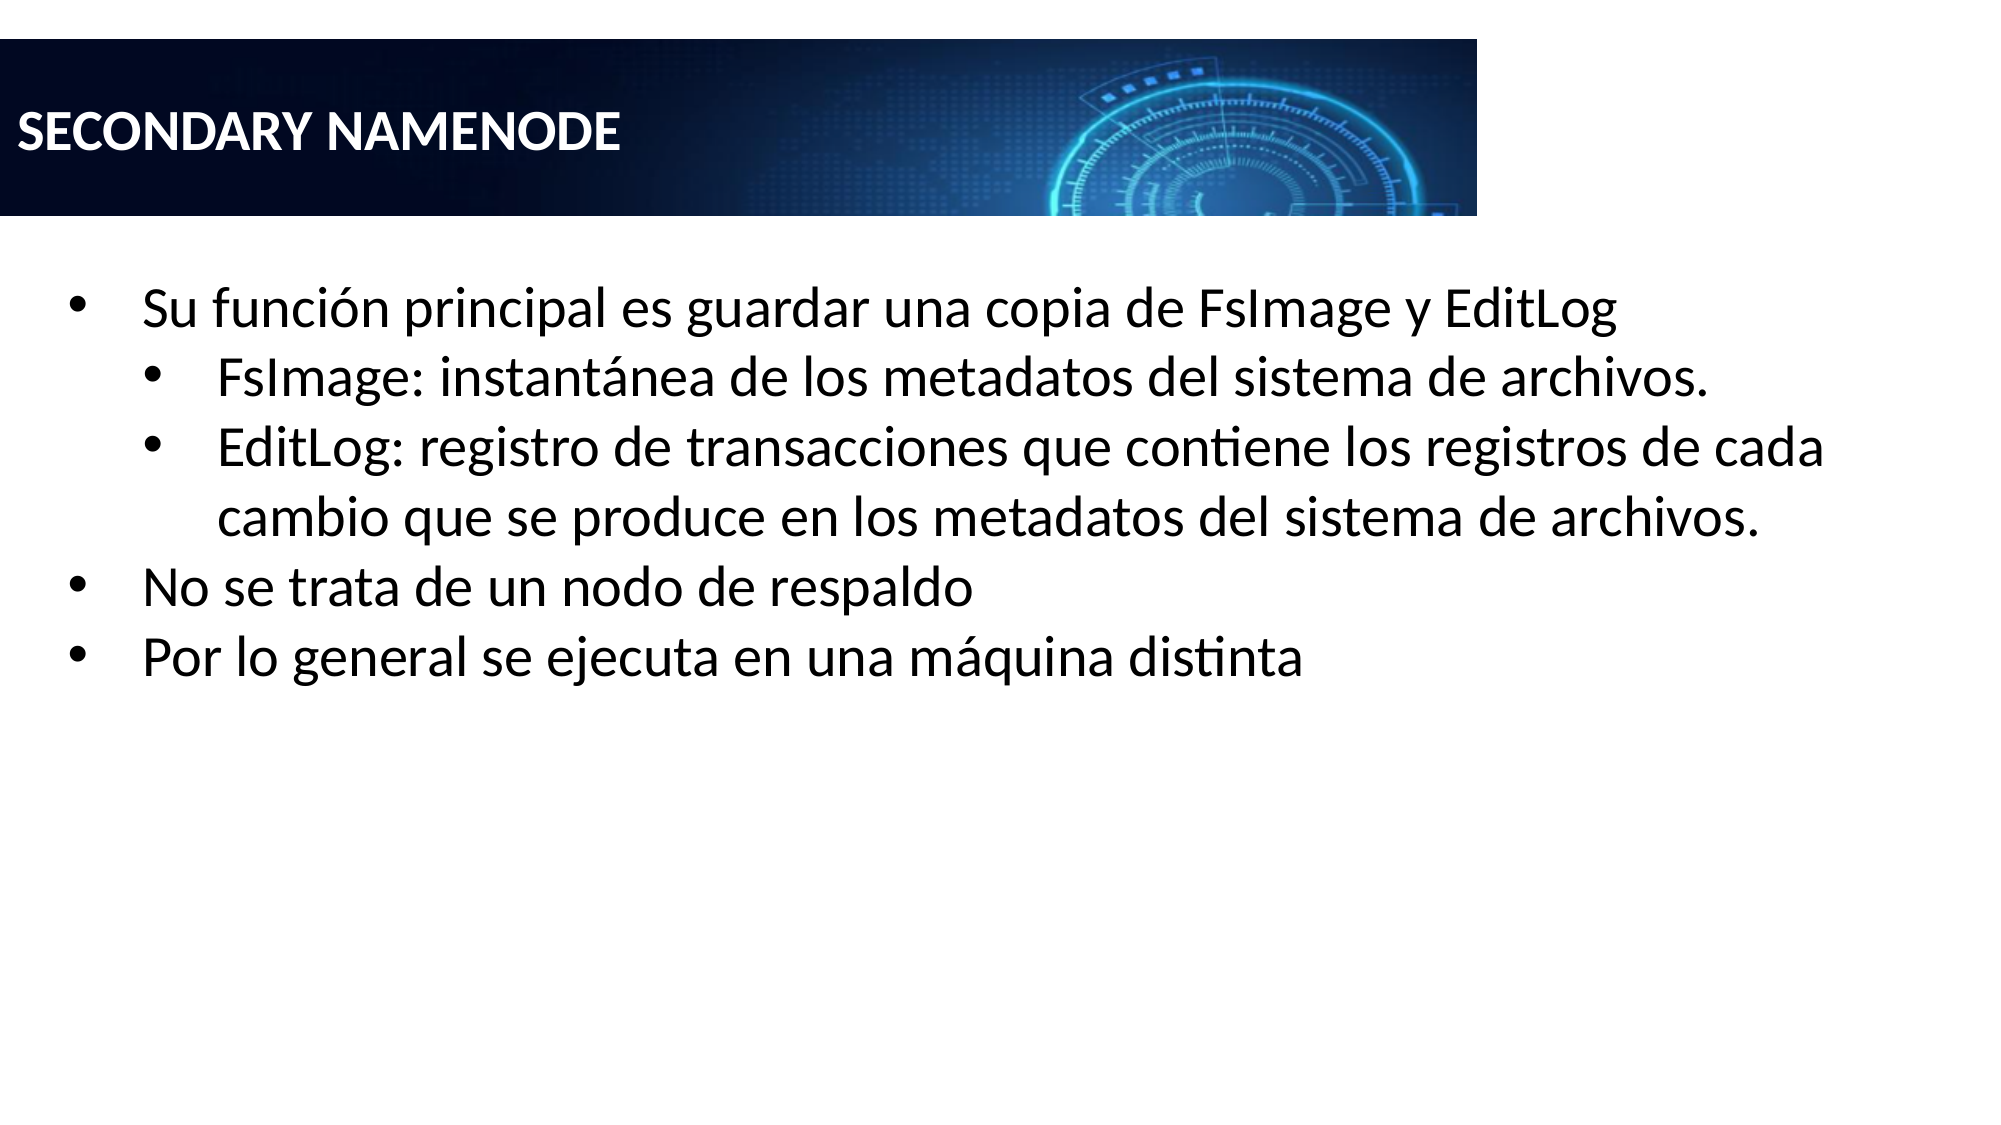

SECONDARY NAMENODE
Su función principal es guardar una copia de FsImage y EditLog
FsImage: instantánea de los metadatos del sistema de archivos.
EditLog: registro de transacciones que contiene los registros de cada cambio que se produce en los metadatos del sistema de archivos.
No se trata de un nodo de respaldo
Por lo general se ejecuta en una máquina distinta